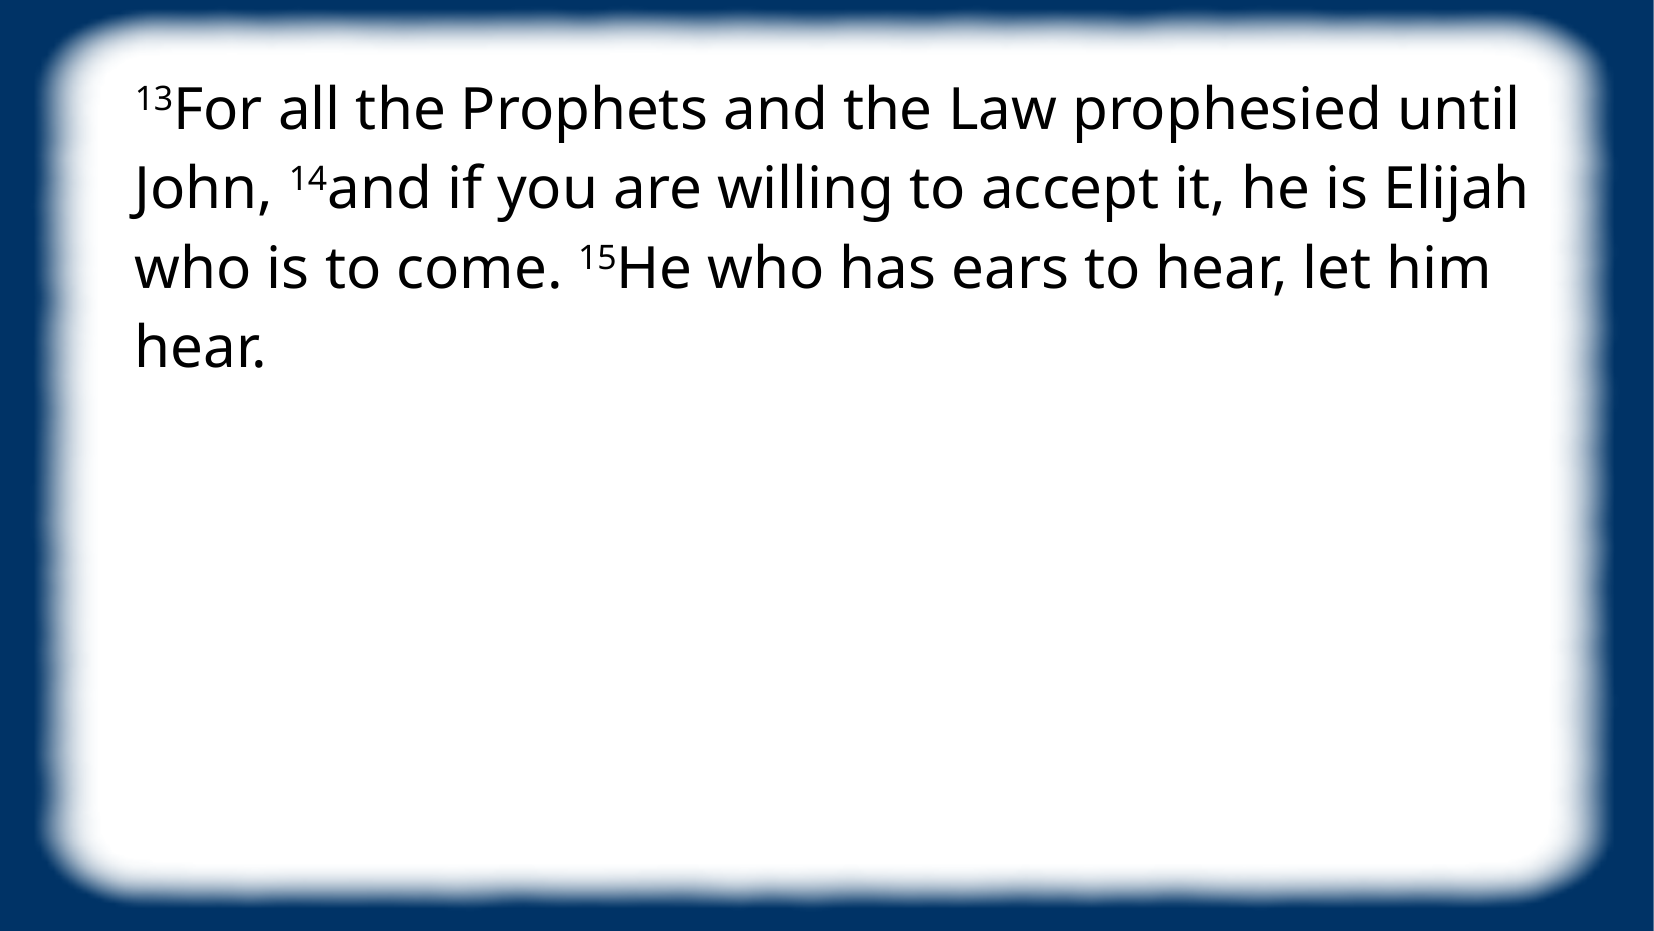

13For all the Prophets and the Law prophesied until John, 14and if you are willing to accept it, he is Elijah who is to come. 15He who has ears to hear, let him hear.